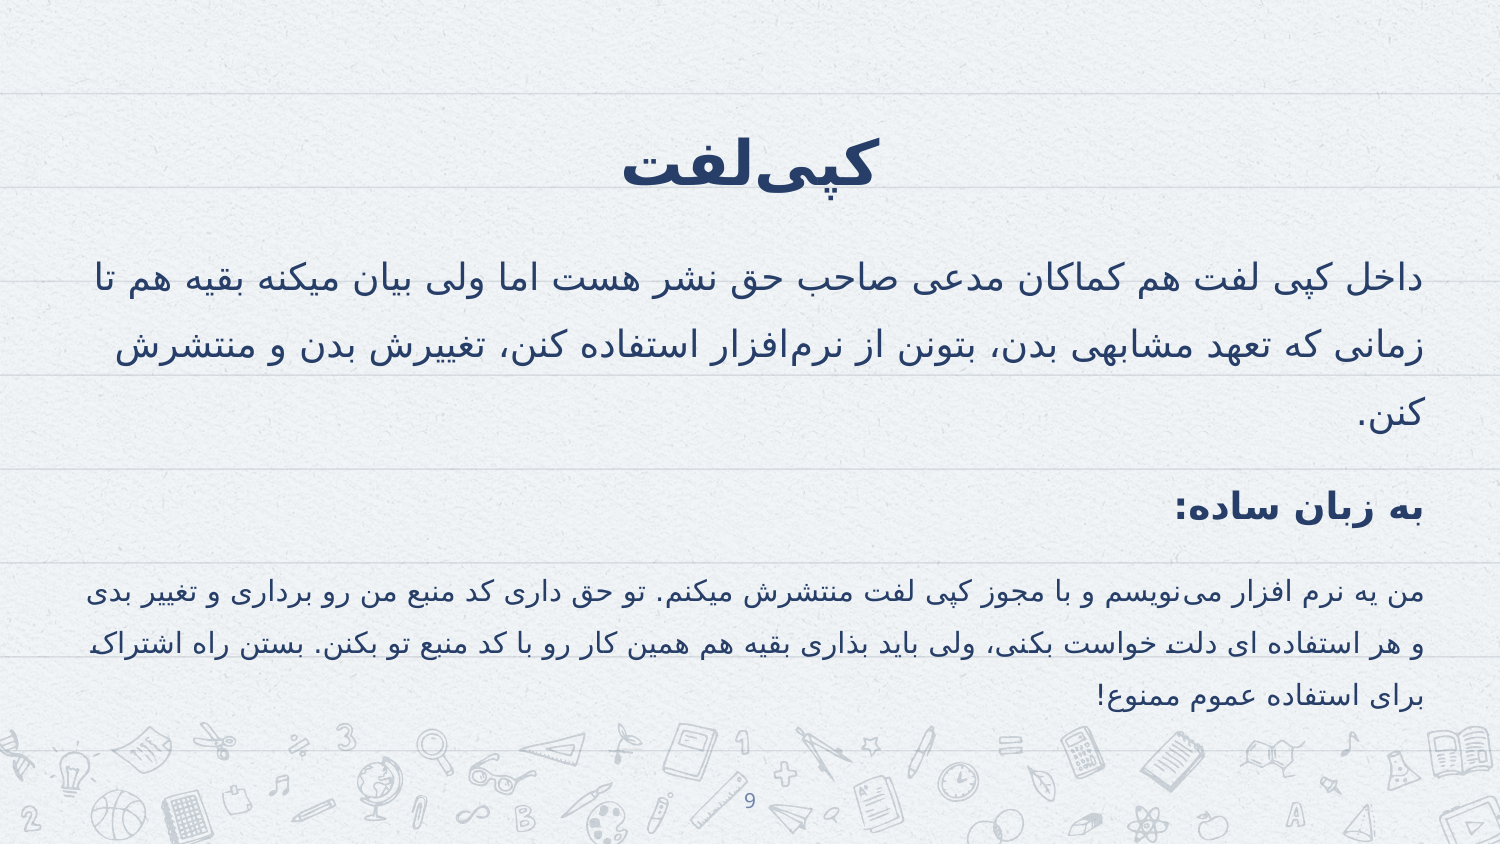

# کپی‌لفت
داخل کپی لفت هم کماکان مدعی صاحب حق نشر هست اما ولی بیان میکنه بقیه هم تا زمانی که تعهد مشابهی بدن، بتونن از نرم‌افزار استفاده کنن، تغییرش بدن و منتشرش کنن.
به زبان ساده:
من یه نرم افزار می‌نویسم و با مجوز کپی لفت منتشرش میکنم. تو حق داری کد منبع من رو برداری و تغییر بدی و هر استفاده ای دلت خواست بکنی، ولی باید بذاری بقیه هم همین کار رو با کد منبع تو بکنن. بستن راه اشتراک برای استفاده عموم ممنوع!